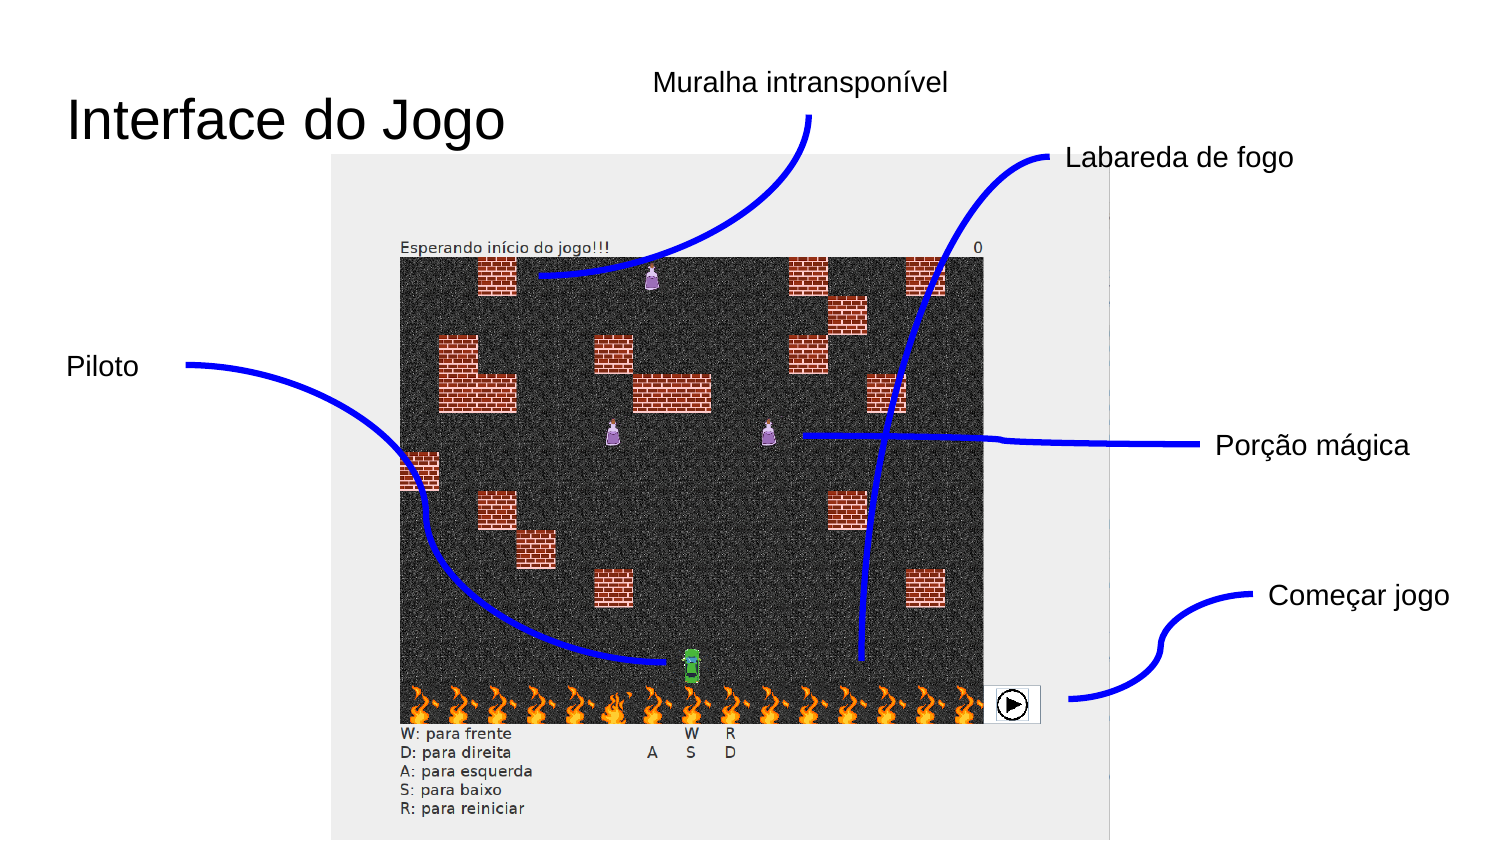

Muralha intransponível
# Interface do Jogo
Labareda de fogo
Piloto
Porção mágica
Começar jogo